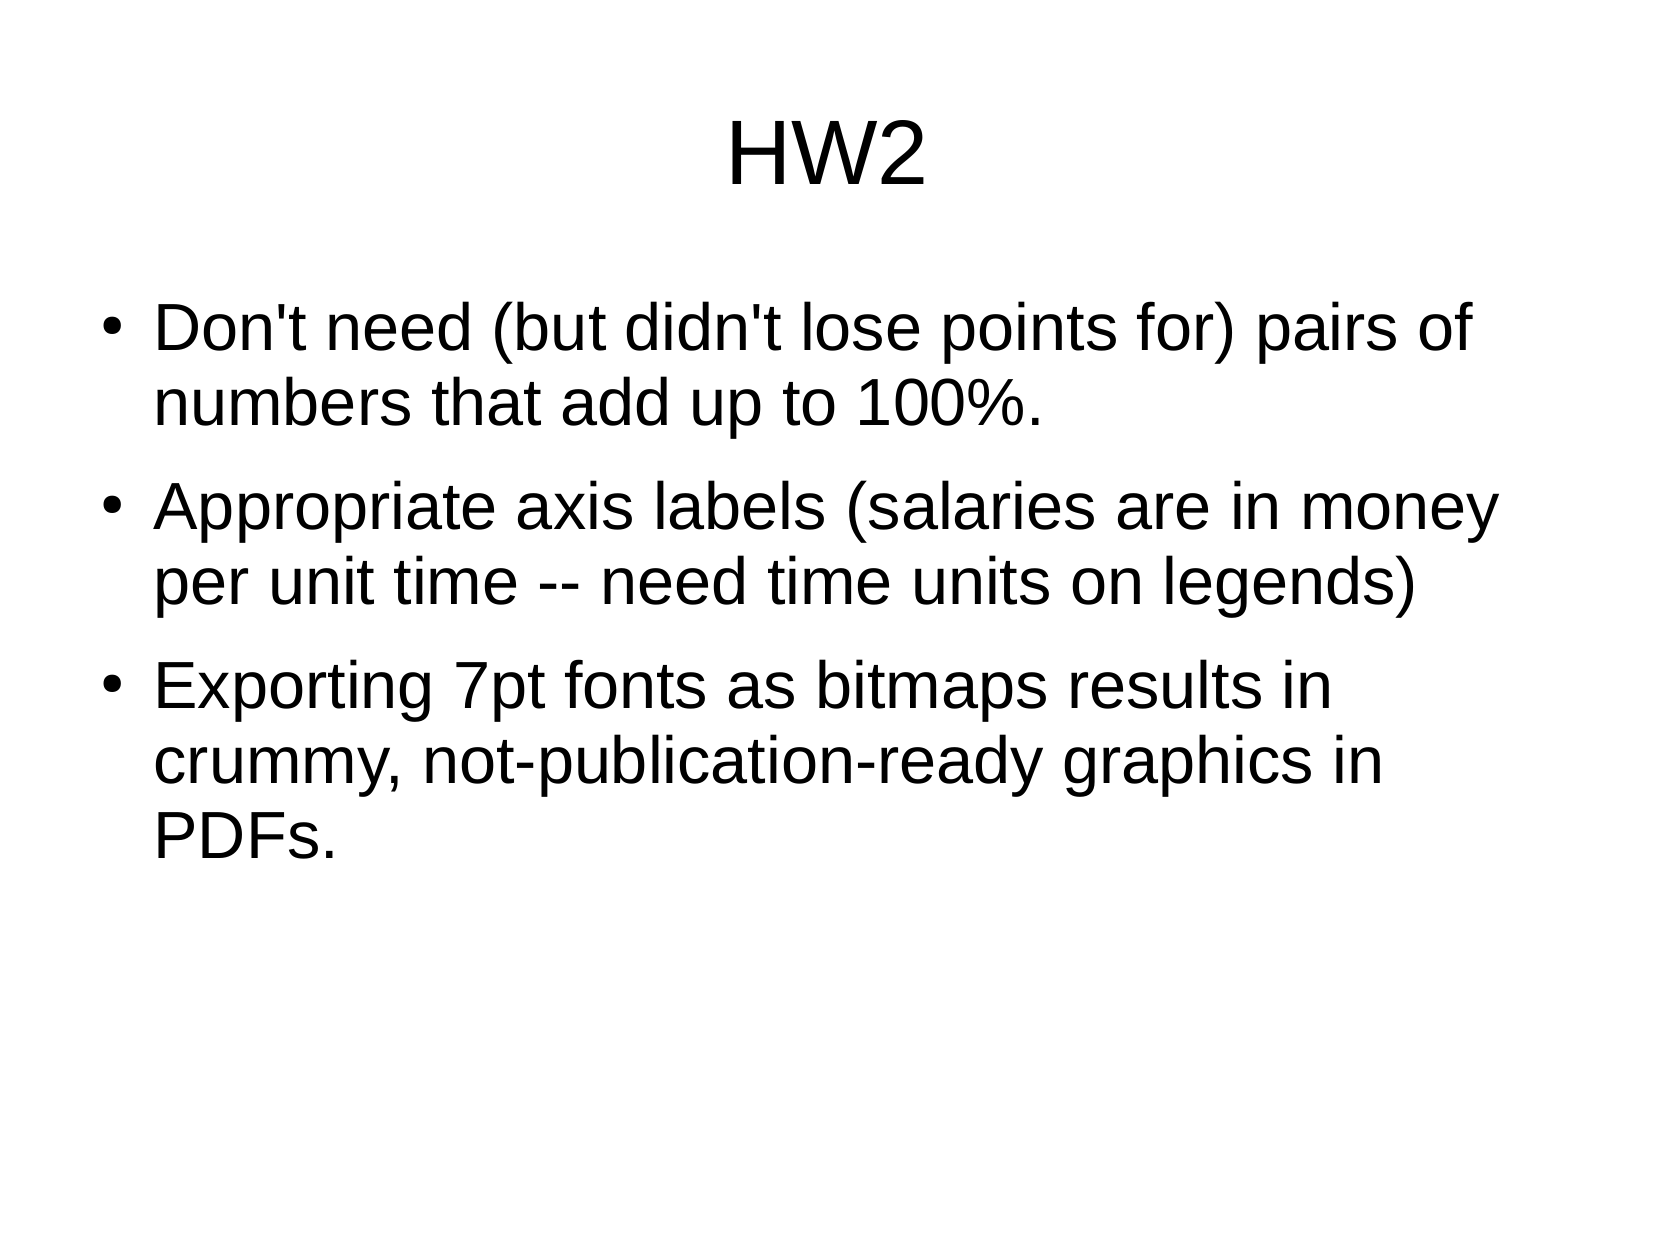

# HW2
Don't need (but didn't lose points for) pairs of numbers that add up to 100%.
Appropriate axis labels (salaries are in money per unit time -- need time units on legends)
Exporting 7pt fonts as bitmaps results in crummy, not-publication-ready graphics in PDFs.